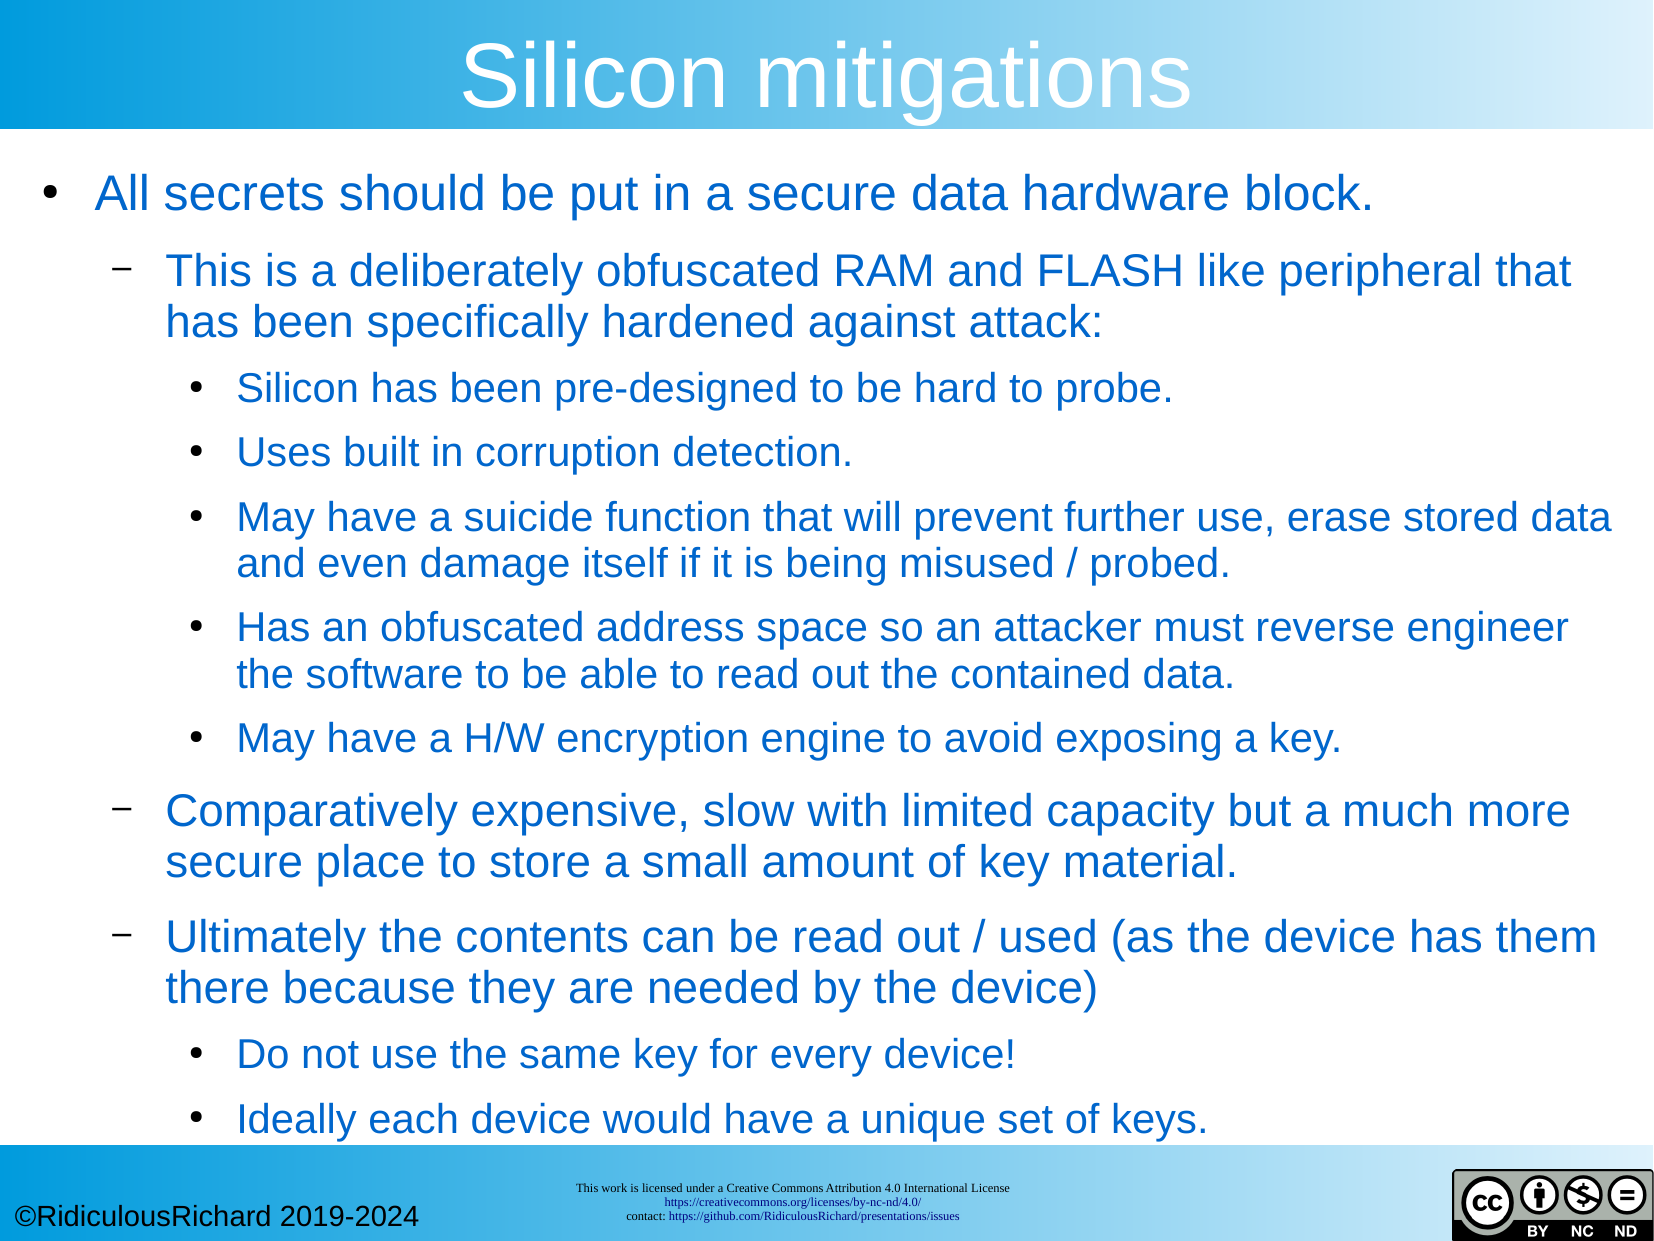

# Silicon mitigations
All secrets should be put in a secure data hardware block.
This is a deliberately obfuscated RAM and FLASH like peripheral that has been specifically hardened against attack:
Silicon has been pre-designed to be hard to probe.
Uses built in corruption detection.
May have a suicide function that will prevent further use, erase stored data and even damage itself if it is being misused / probed.
Has an obfuscated address space so an attacker must reverse engineer the software to be able to read out the contained data.
May have a H/W encryption engine to avoid exposing a key.
Comparatively expensive, slow with limited capacity but a much more secure place to store a small amount of key material.
Ultimately the contents can be read out / used (as the device has them there because they are needed by the device)
Do not use the same key for every device!
Ideally each device would have a unique set of keys.